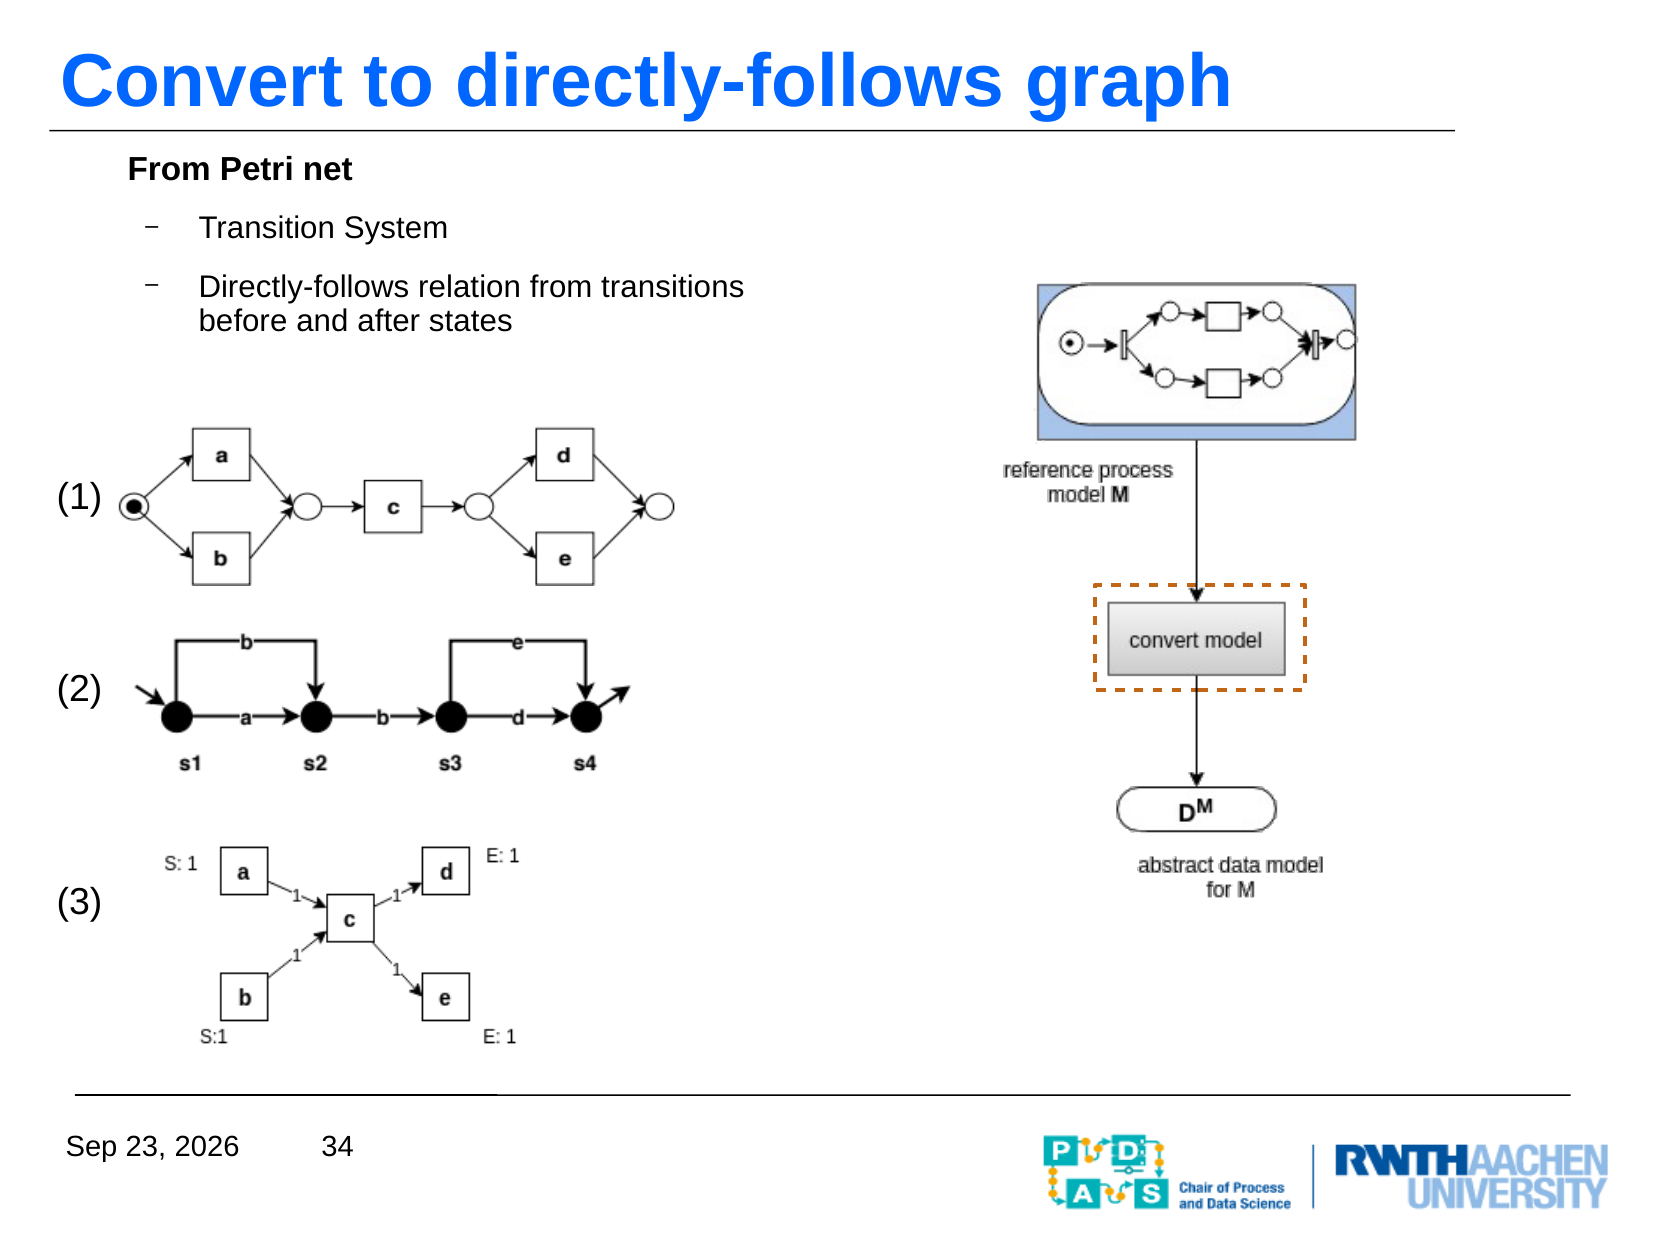

# Convert to directly-follows graph
From Petri net
Transition System
Directly-follows relation from transitions before and after states
(1)
(2)
(3)